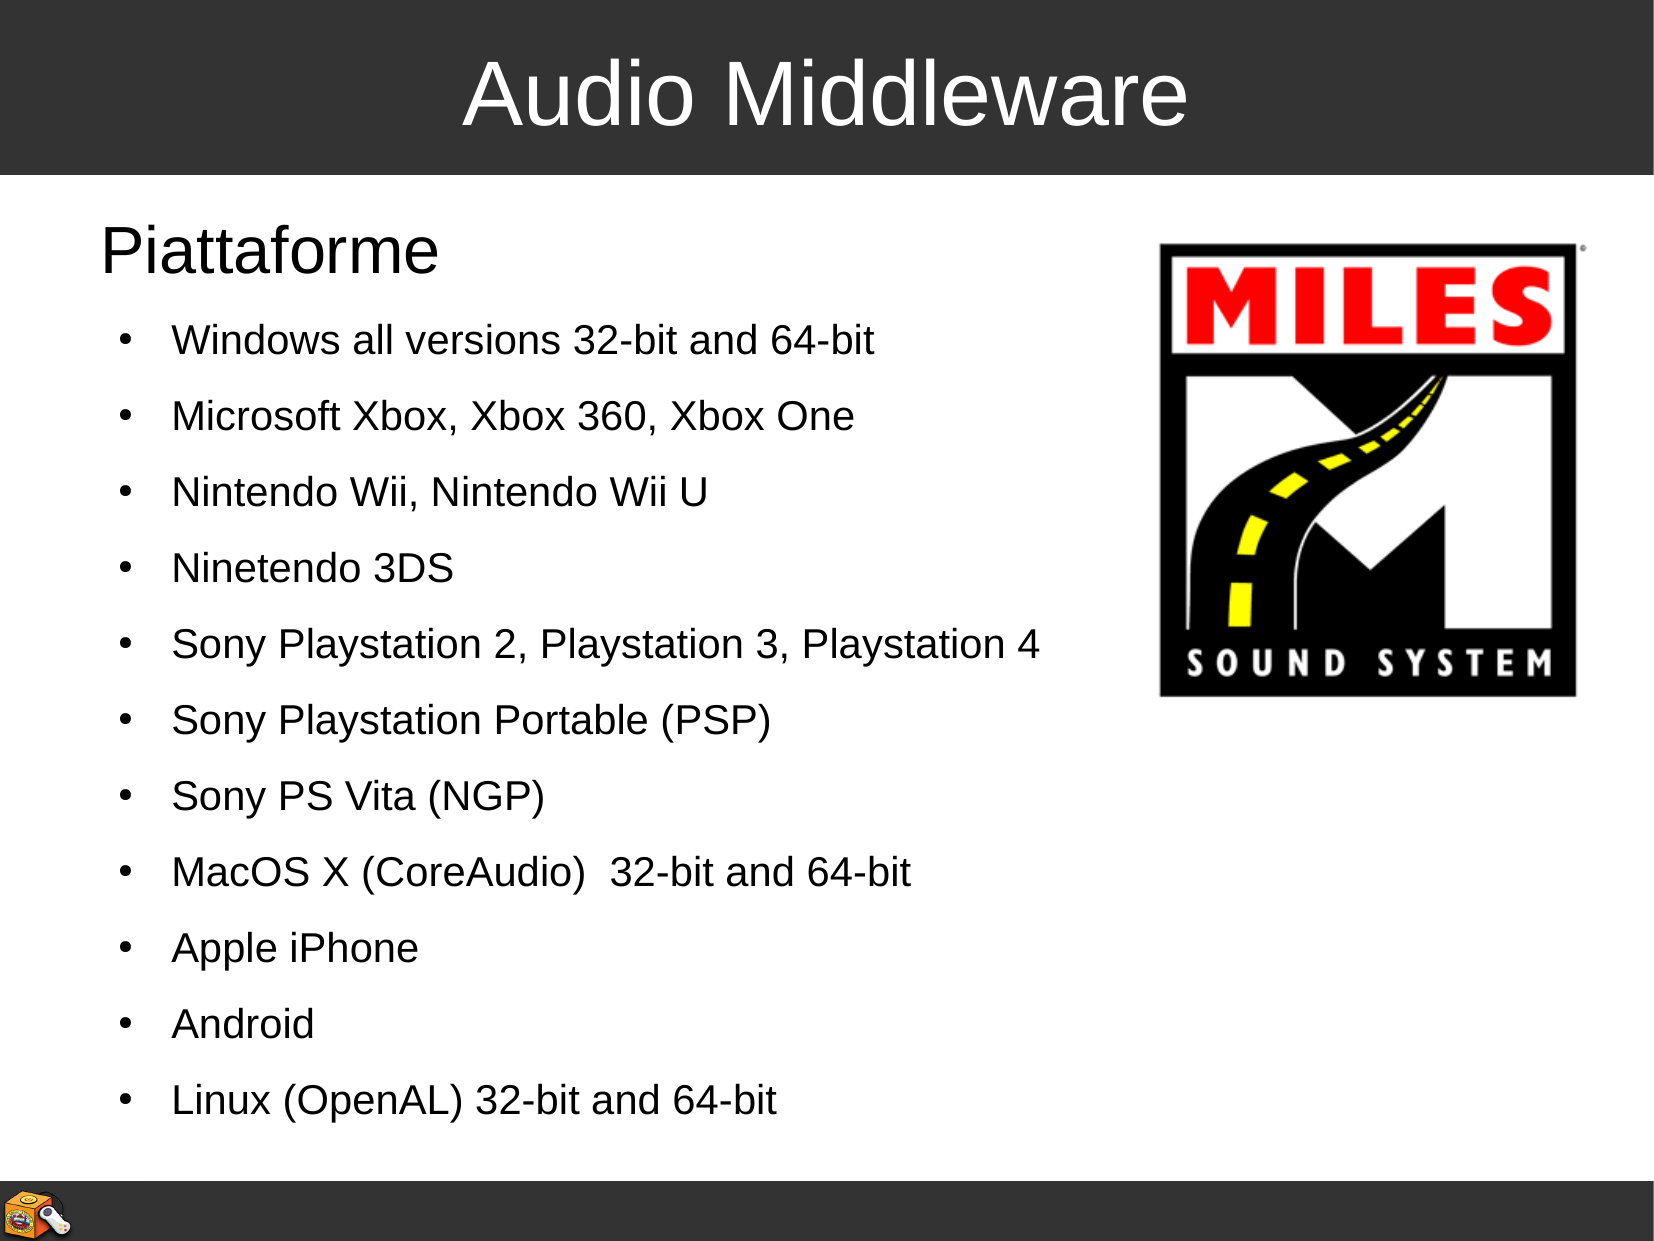

Audio Middleware
# Piattaforme
Windows all versions 32-bit and 64-bit
Microsoft Xbox, Xbox 360, Xbox One
Nintendo Wii, Nintendo Wii U
Ninetendo 3DS
Sony Playstation 2, Playstation 3, Playstation 4
Sony Playstation Portable (PSP)
Sony PS Vita (NGP)
MacOS X (CoreAudio) 32-bit and 64-bit
Apple iPhone
Android
Linux (OpenAL) 32-bit and 64-bit